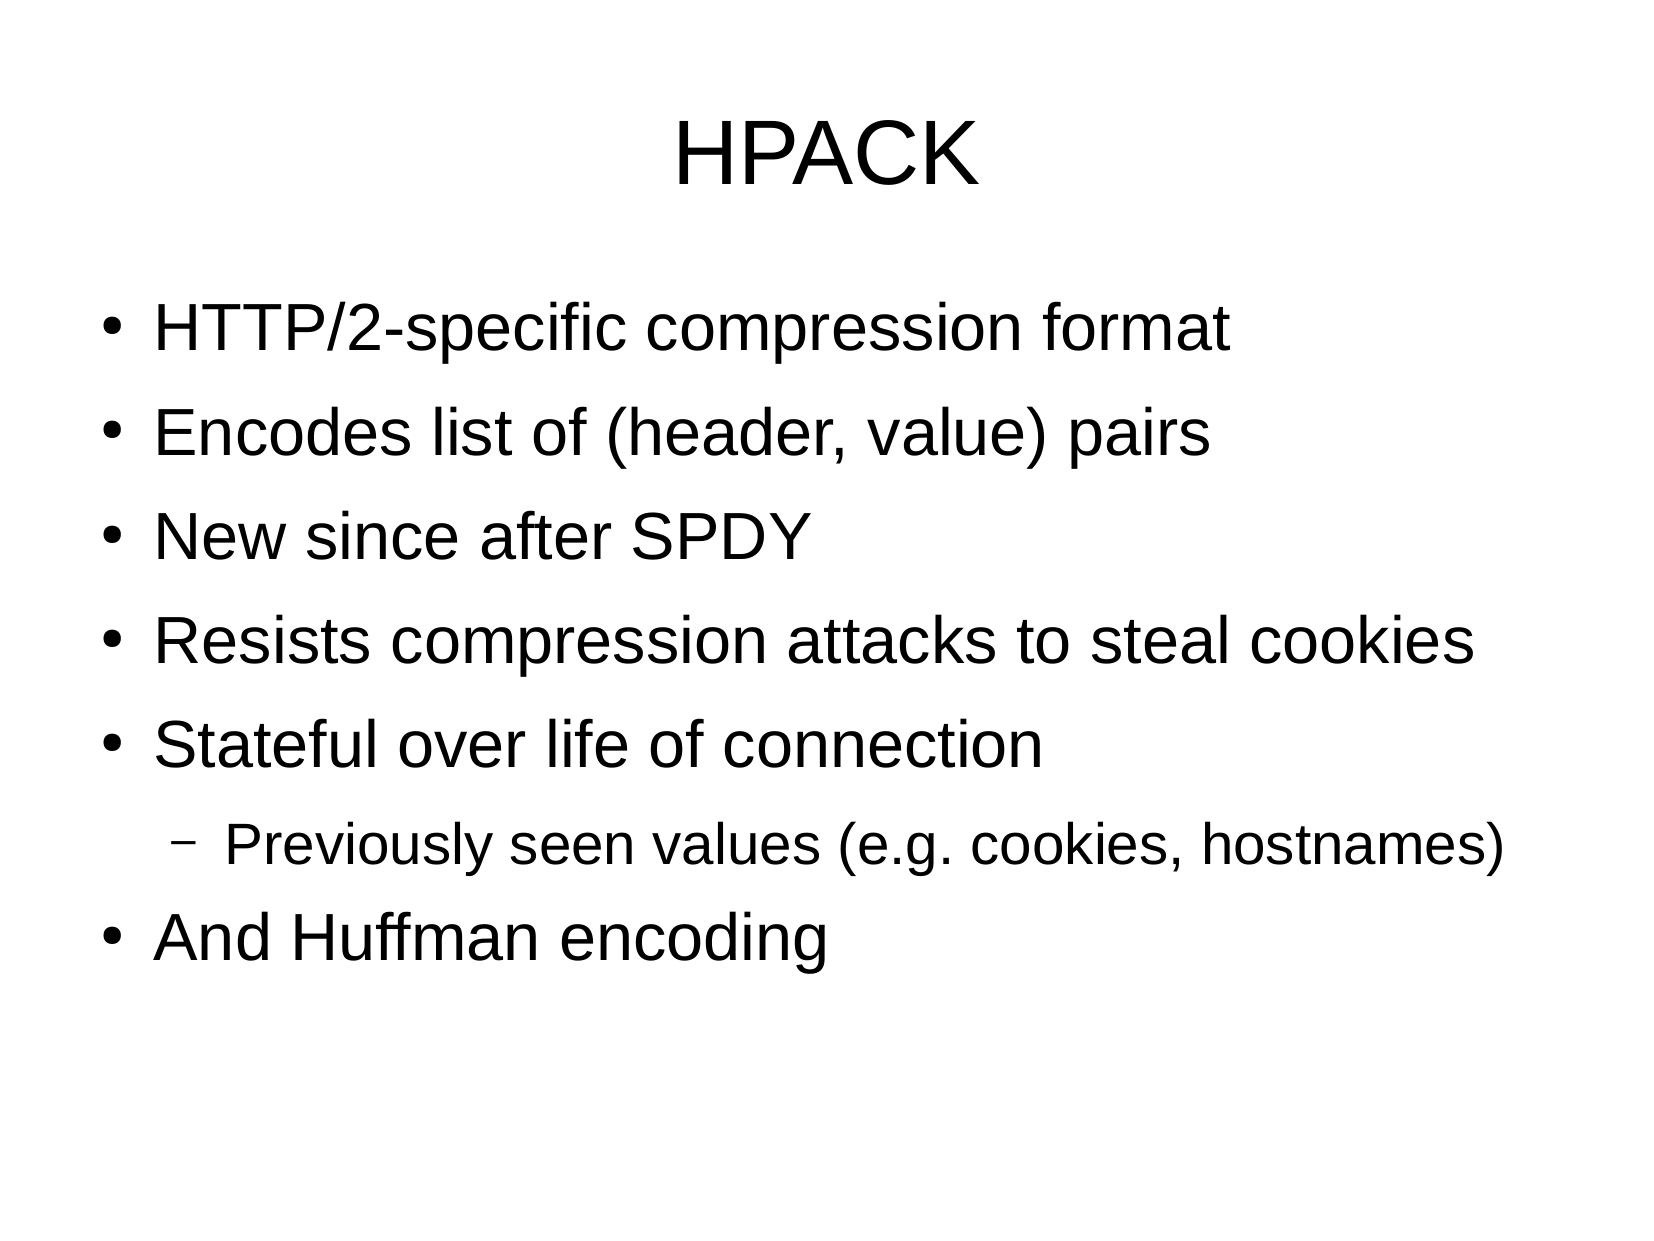

# HPACK
HTTP/2-specific compression format
Encodes list of (header, value) pairs
New since after SPDY
Resists compression attacks to steal cookies
Stateful over life of connection
Previously seen values (e.g. cookies, hostnames)
And Huffman encoding